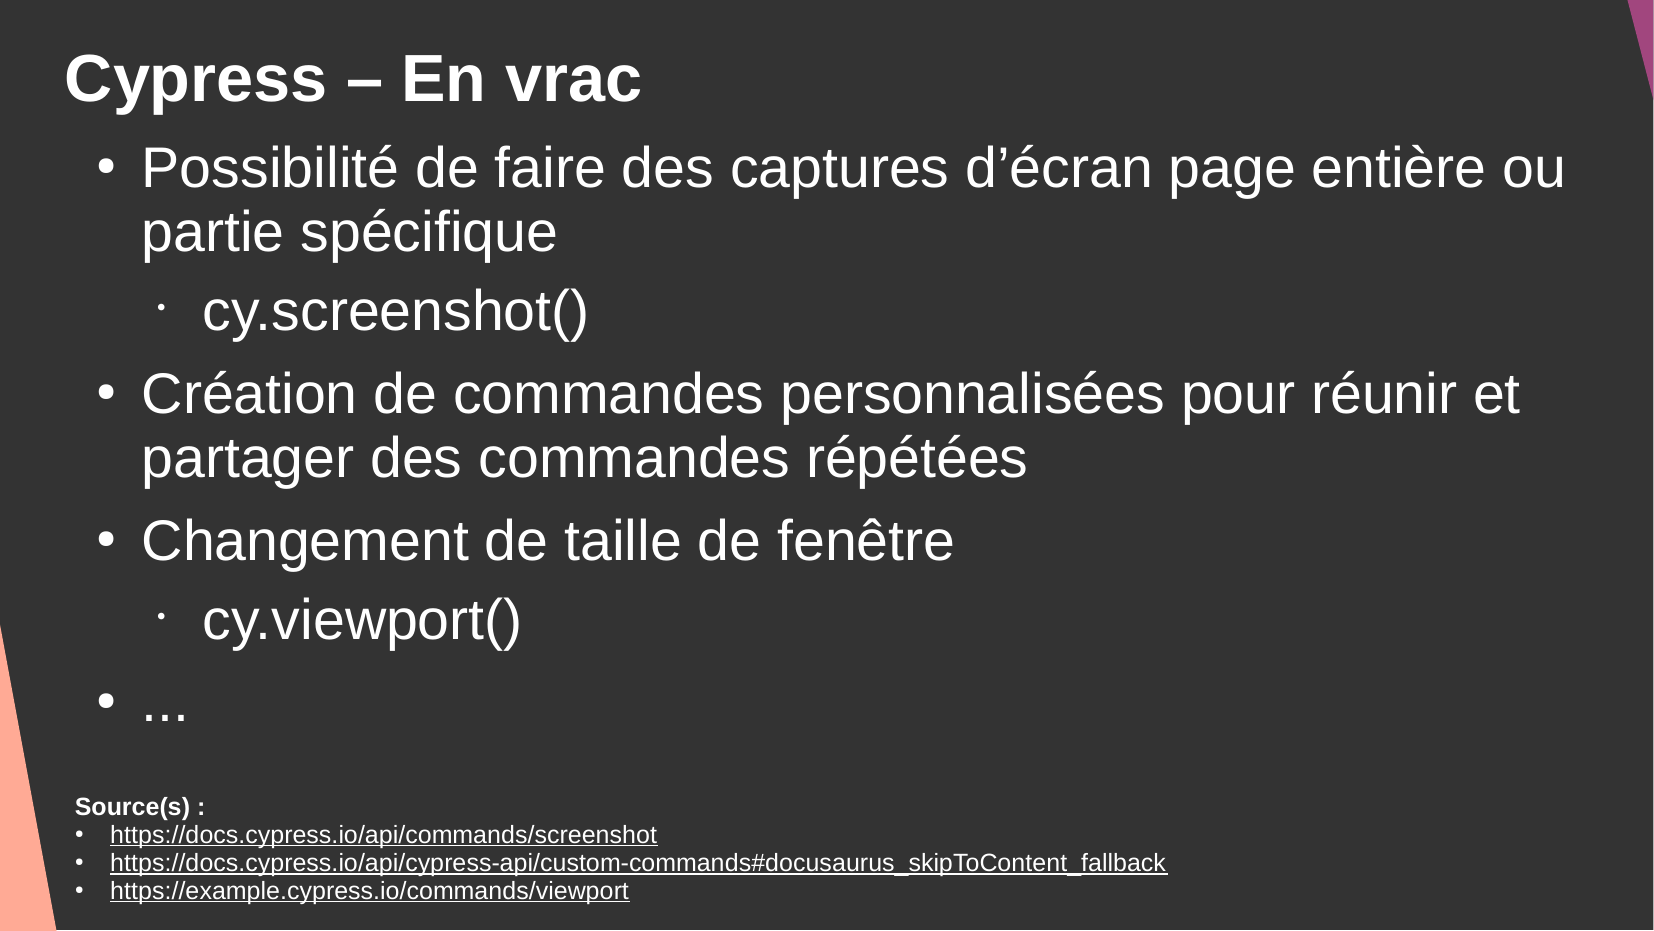

# Cypress – En vrac
Possibilité de faire des captures d’écran page entière ou partie spécifique
cy.screenshot()
Création de commandes personnalisées pour réunir et partager des commandes répétées
Changement de taille de fenêtre
cy.viewport()
...
Source(s) :
https://docs.cypress.io/api/commands/screenshot
https://docs.cypress.io/api/cypress-api/custom-commands#docusaurus_skipToContent_fallback
https://example.cypress.io/commands/viewport